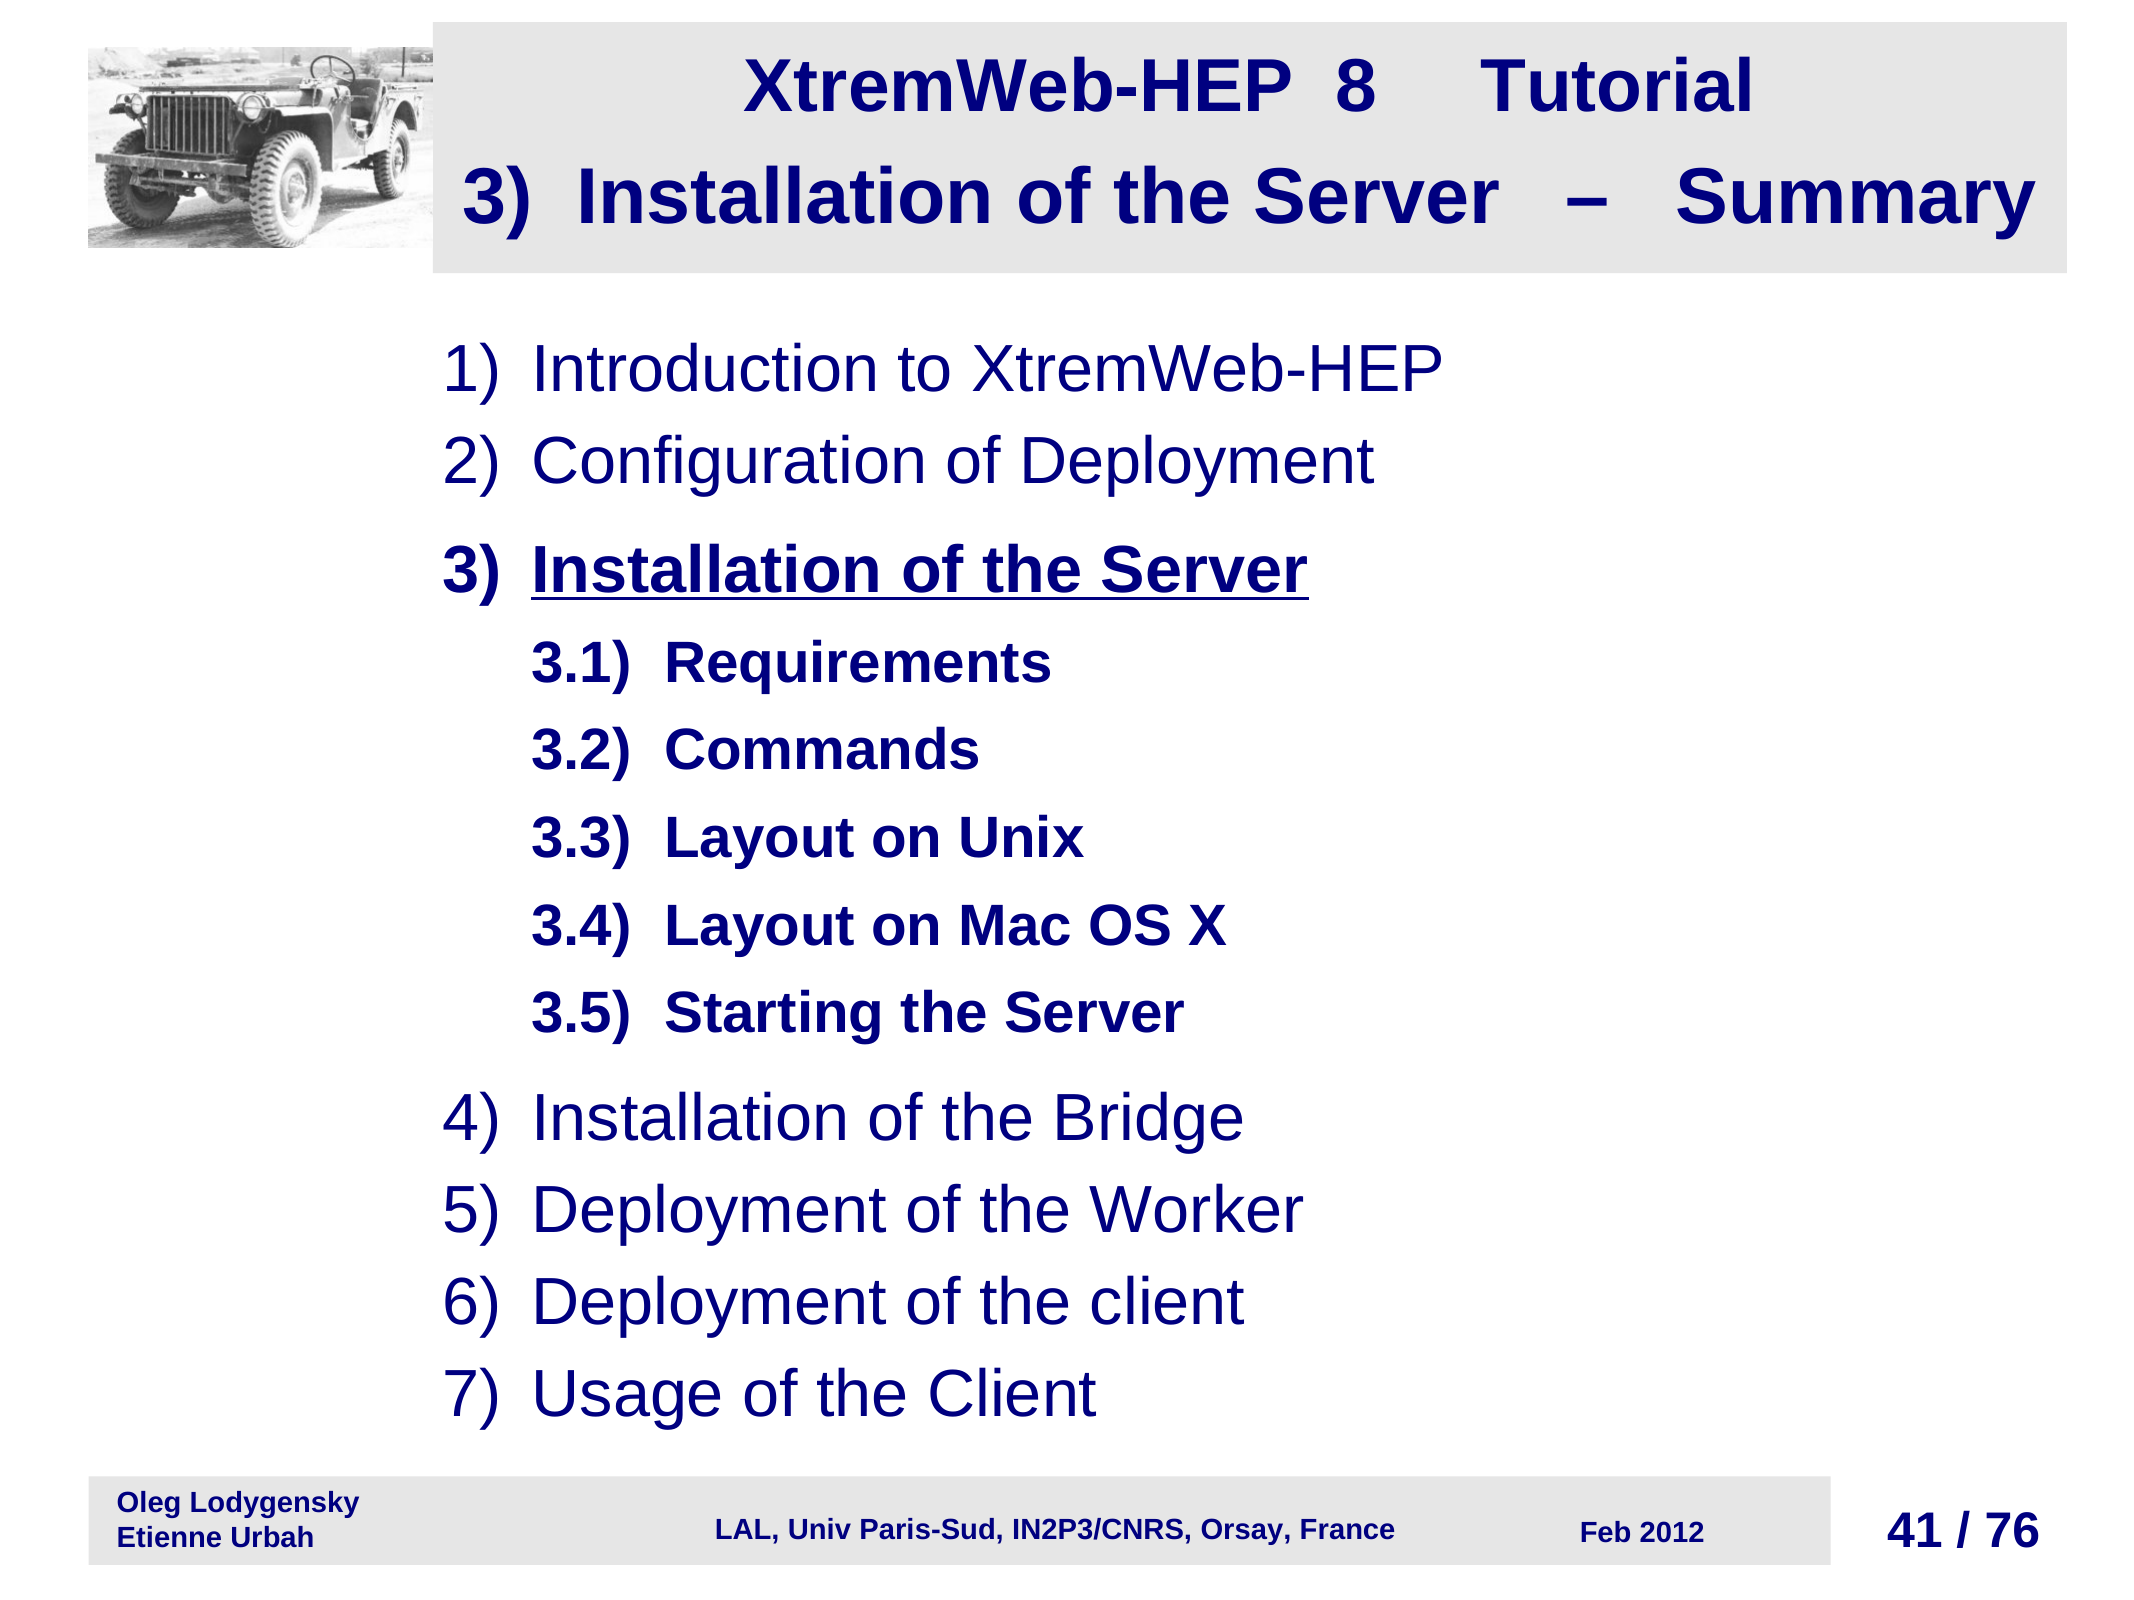

# 3) Installation of the Server – Summary
Introduction to XtremWeb-HEP
Configuration of Deployment
Installation of the Server
Requirements
Commands
Layout on Unix
Layout on Mac OS X
Starting the Server
Installation of the Bridge
Deployment of the Worker
Deployment of the client
Usage of the Client
41